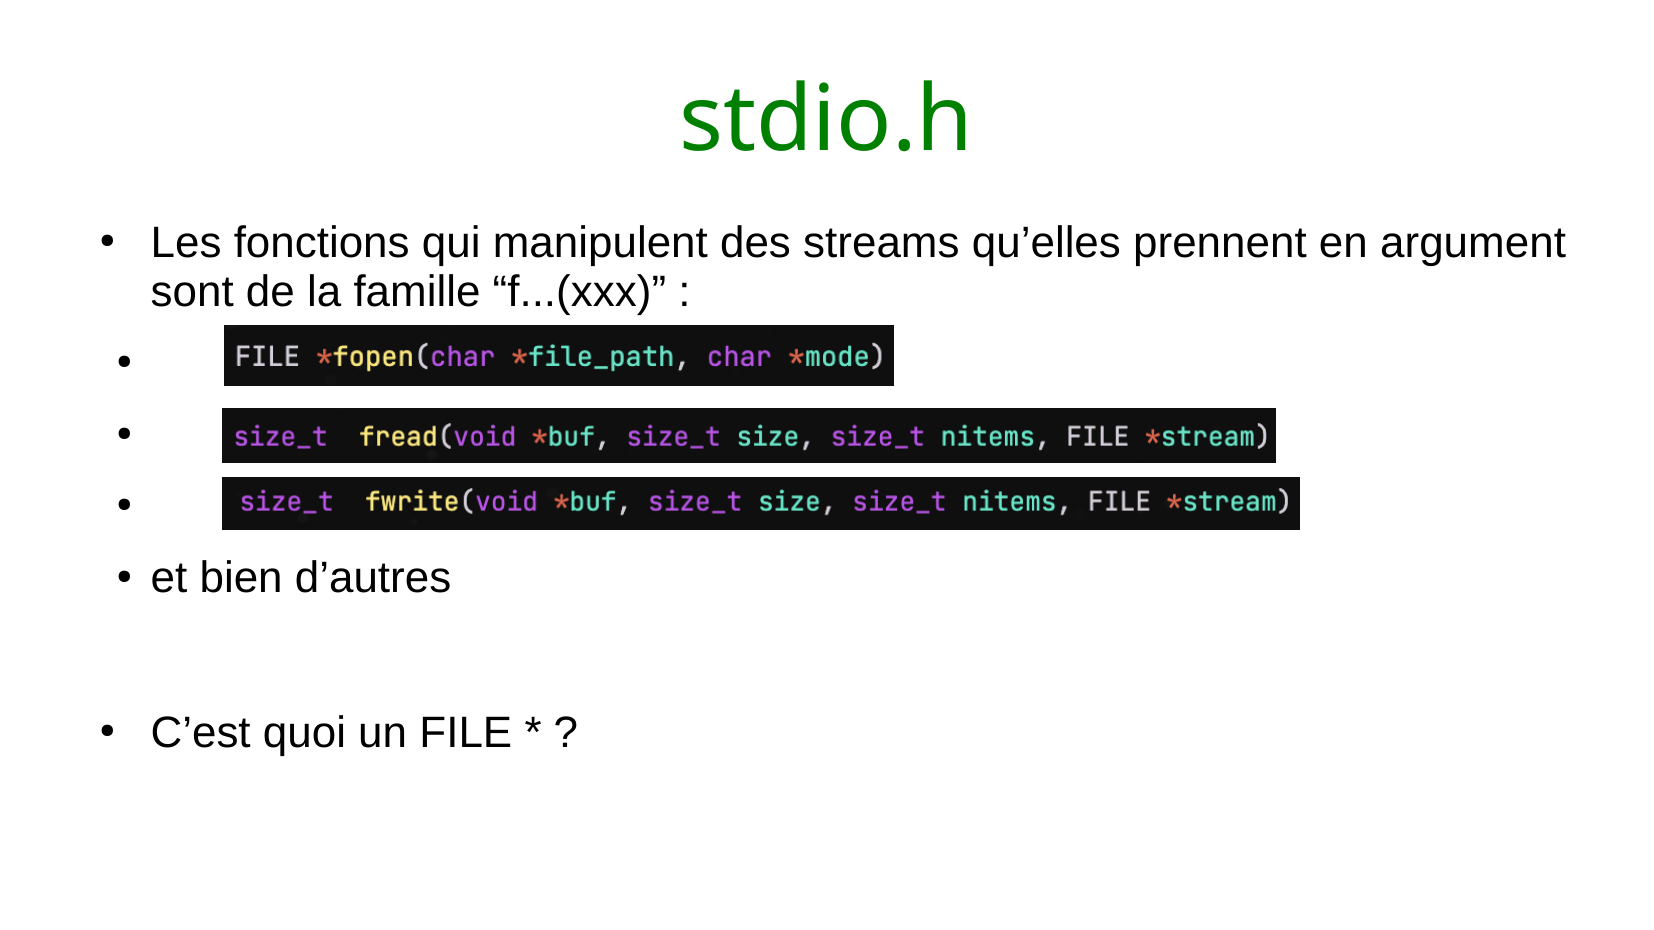

# stdio.h
Les fonctions qui manipulent des streams qu’elles prennent en argument sont de la famille “f...(xxx)” :
et bien d’autres
C’est quoi un FILE * ?